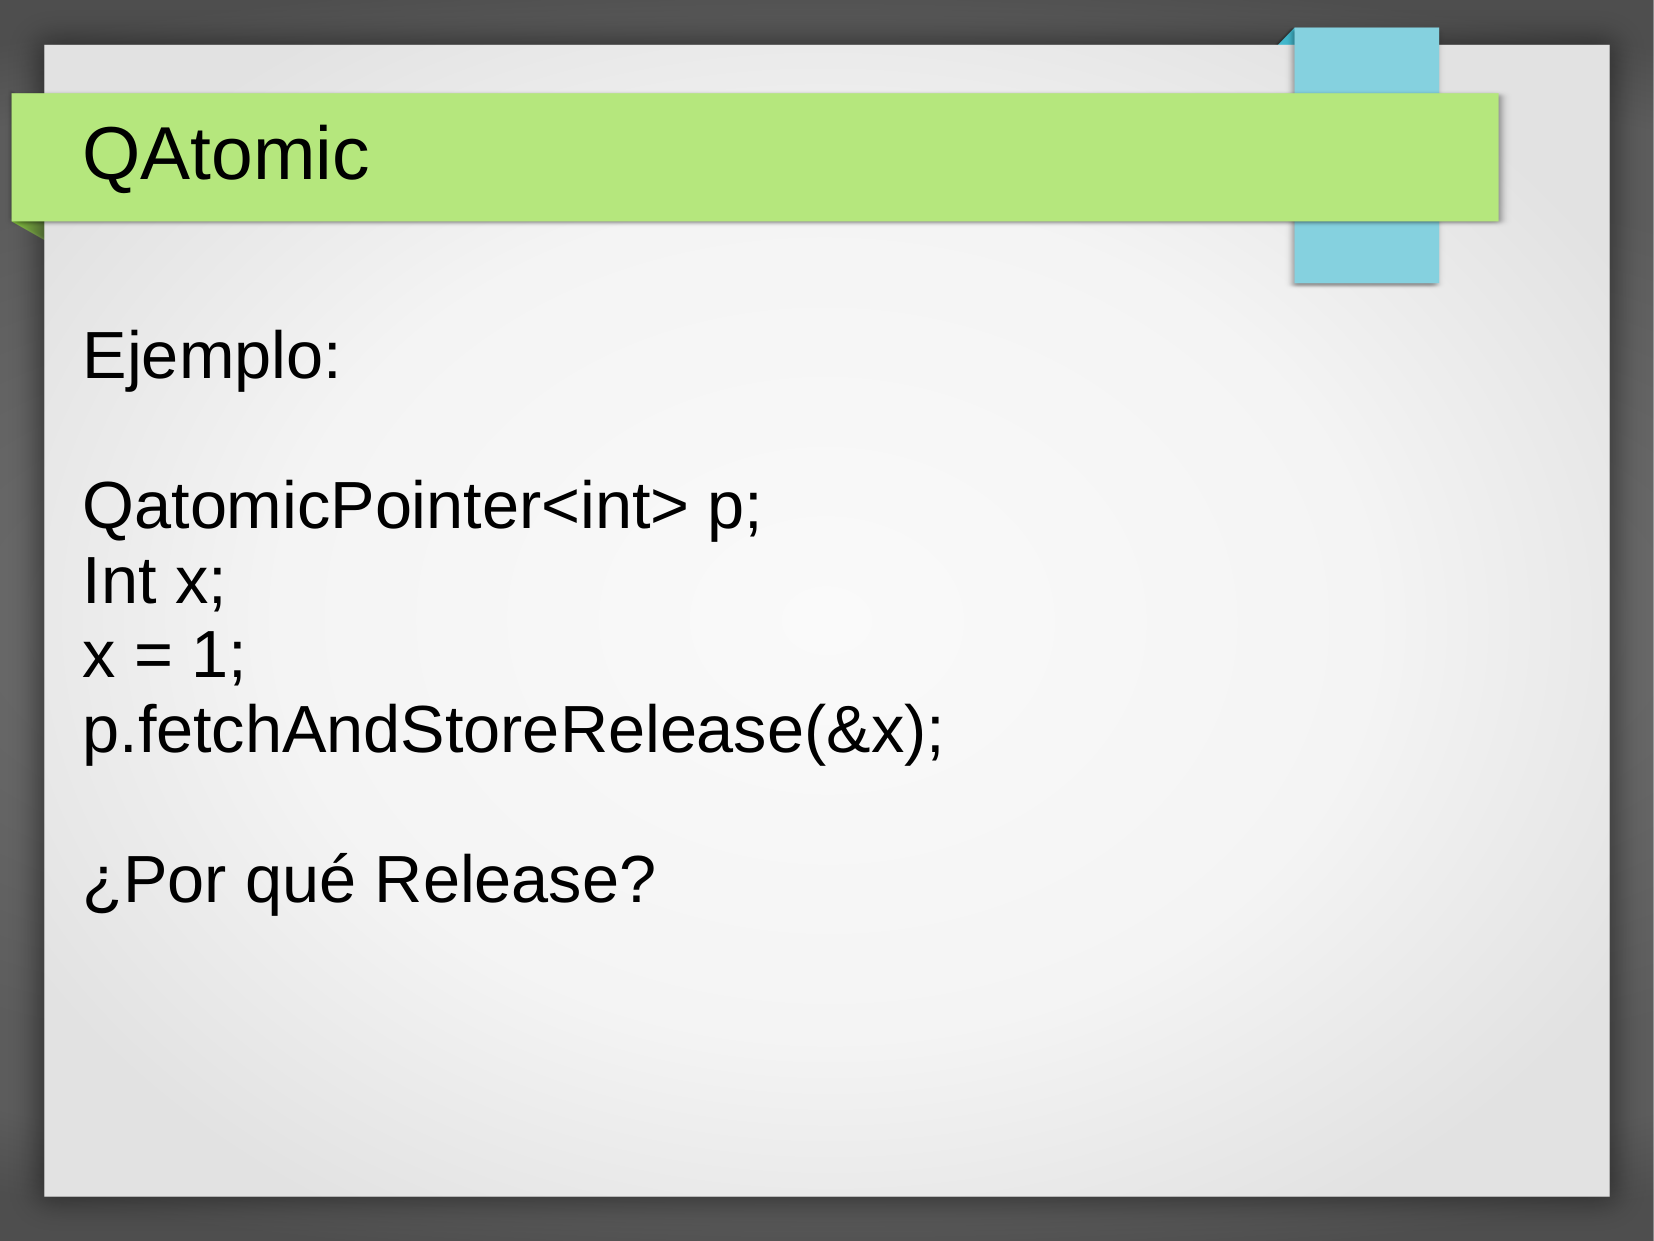

# QAtomic
Ejemplo:
QatomicPointer<int> p;
Int x;
x = 1;
p.fetchAndStoreRelease(&x);
¿Por qué Release?